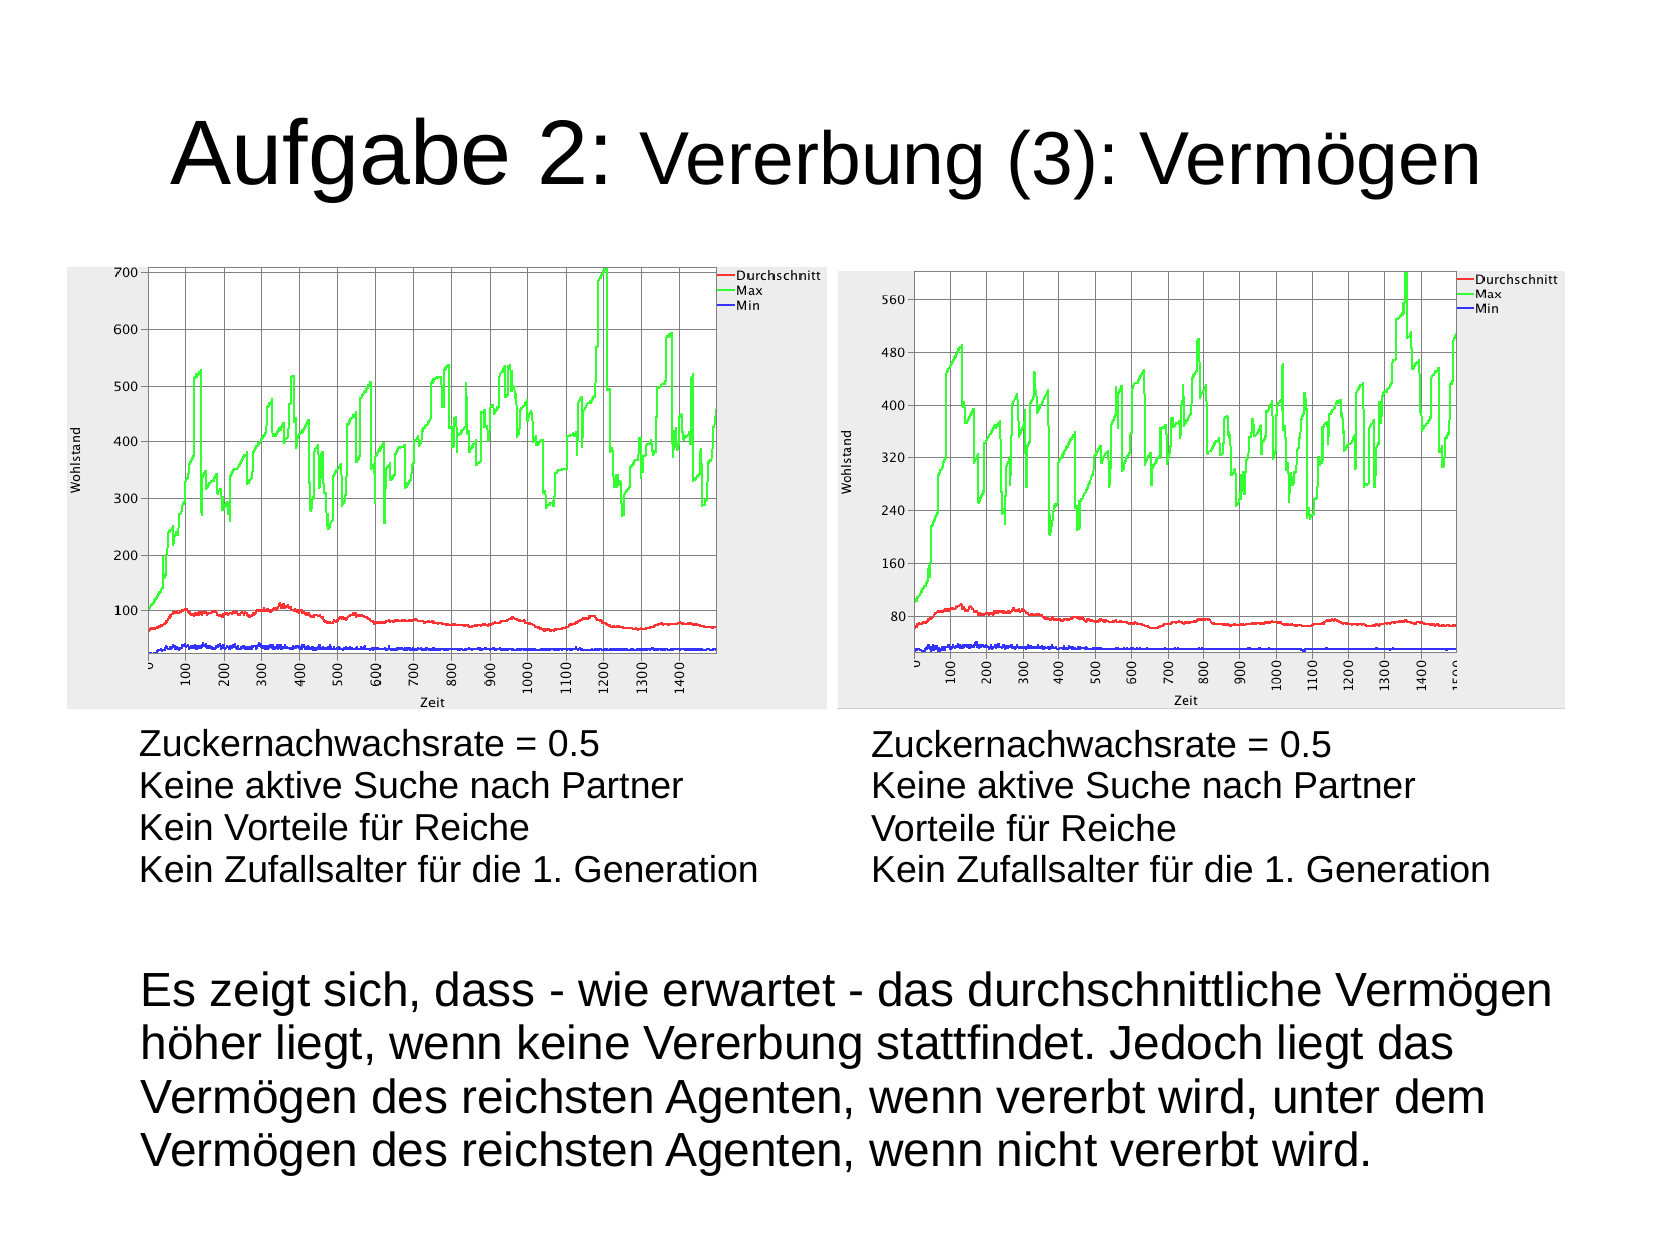

# Aufgabe 2: Vererbung (3): Vermögen
Zuckernachwachsrate = 0.5
Keine aktive Suche nach Partner
Kein Vorteile für Reiche
Kein Zufallsalter für die 1. Generation
Zuckernachwachsrate = 0.5
Keine aktive Suche nach Partner
Vorteile für Reiche
Kein Zufallsalter für die 1. Generation
Es zeigt sich, dass - wie erwartet - das durchschnittliche Vermögen höher liegt, wenn keine Vererbung stattfindet. Jedoch liegt das Vermögen des reichsten Agenten, wenn vererbt wird, unter dem Vermögen des reichsten Agenten, wenn nicht vererbt wird.